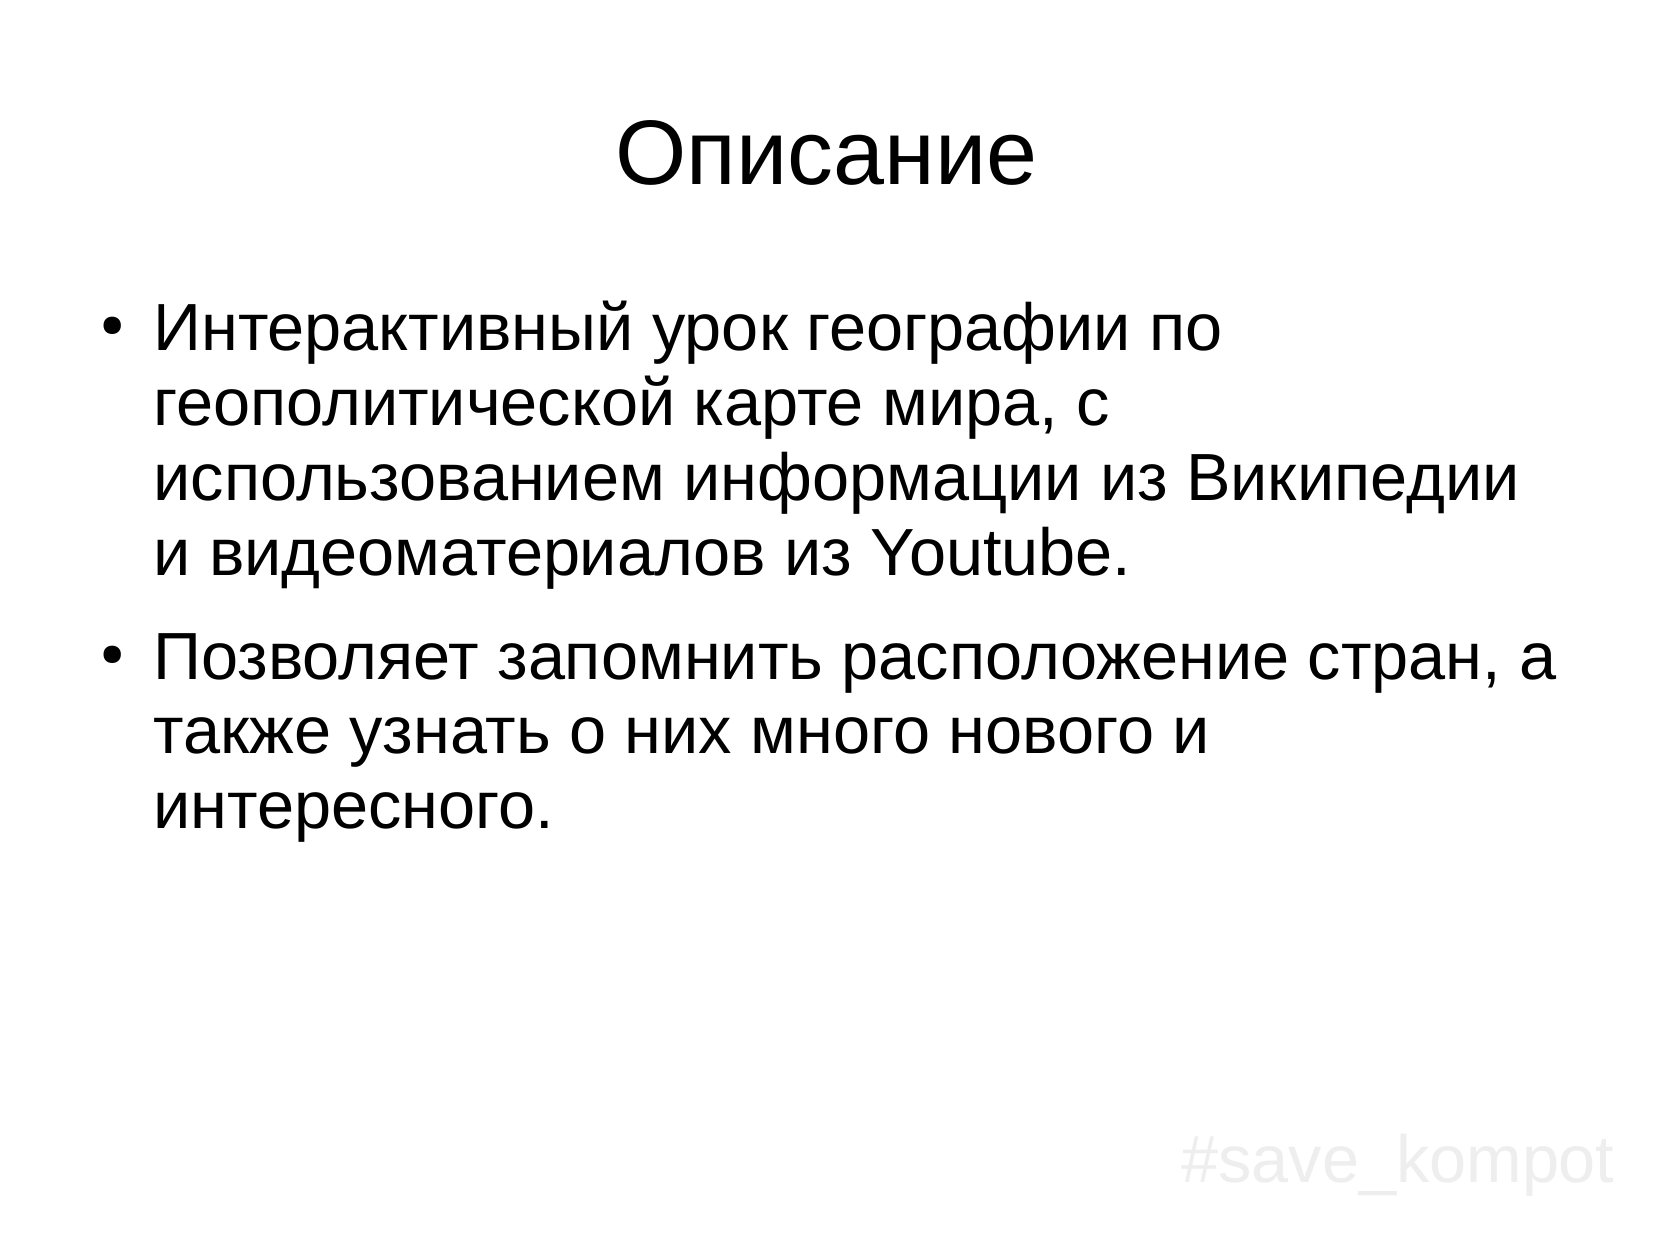

# Описание
Интерактивный урок географии по геополитической карте мира, с использованием информации из Википедии и видеоматериалов из Youtube.
Позволяет запомнить расположение стран, а также узнать о них много нового и интересного.
#save_kompot